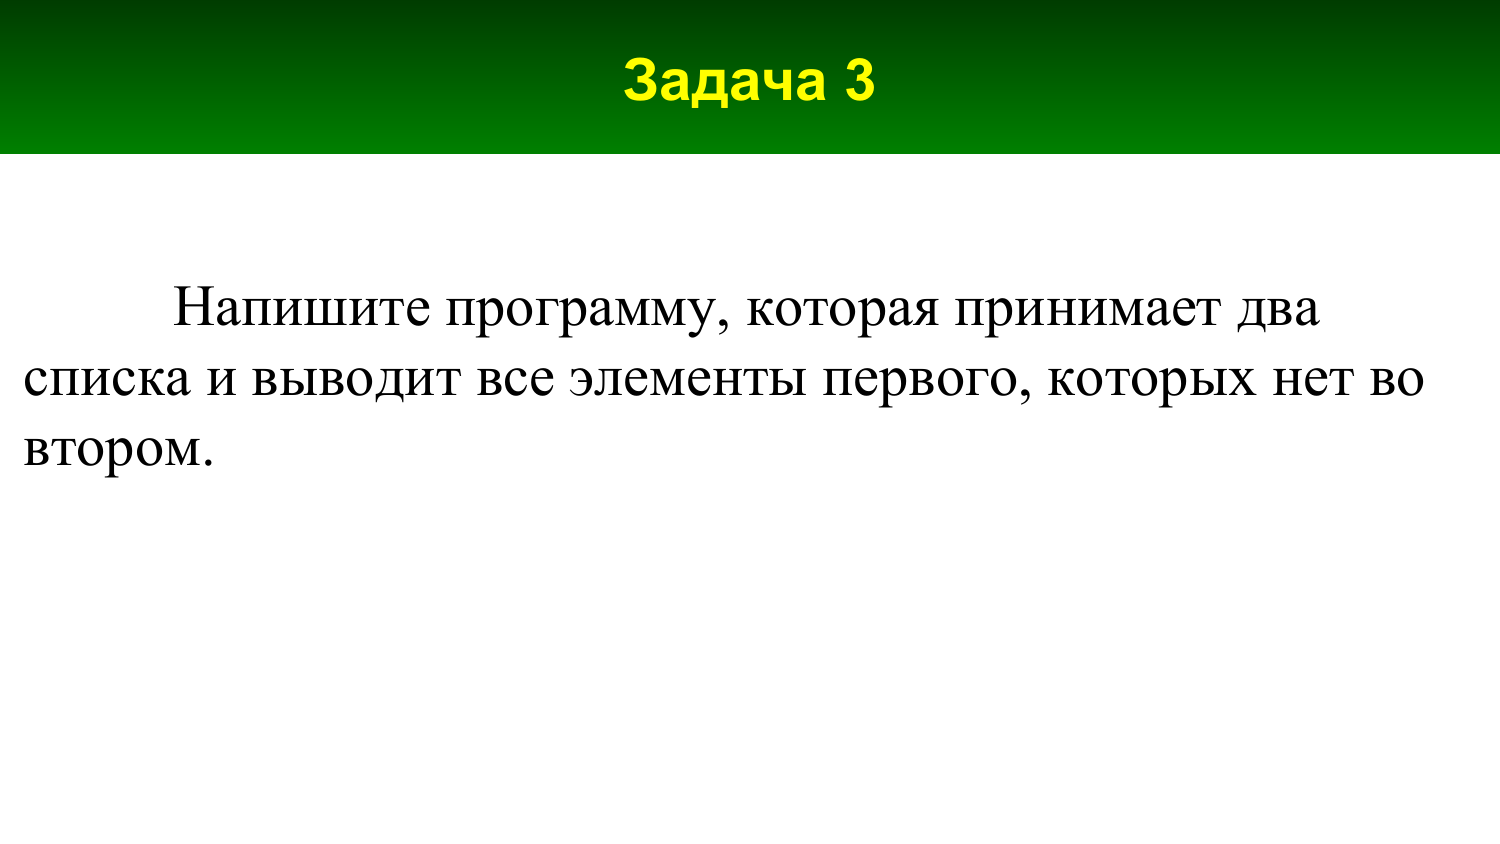

# Задача 3
	Напишите программу, которая принимает два списка и выводит все элементы первого, которых нет во втором.